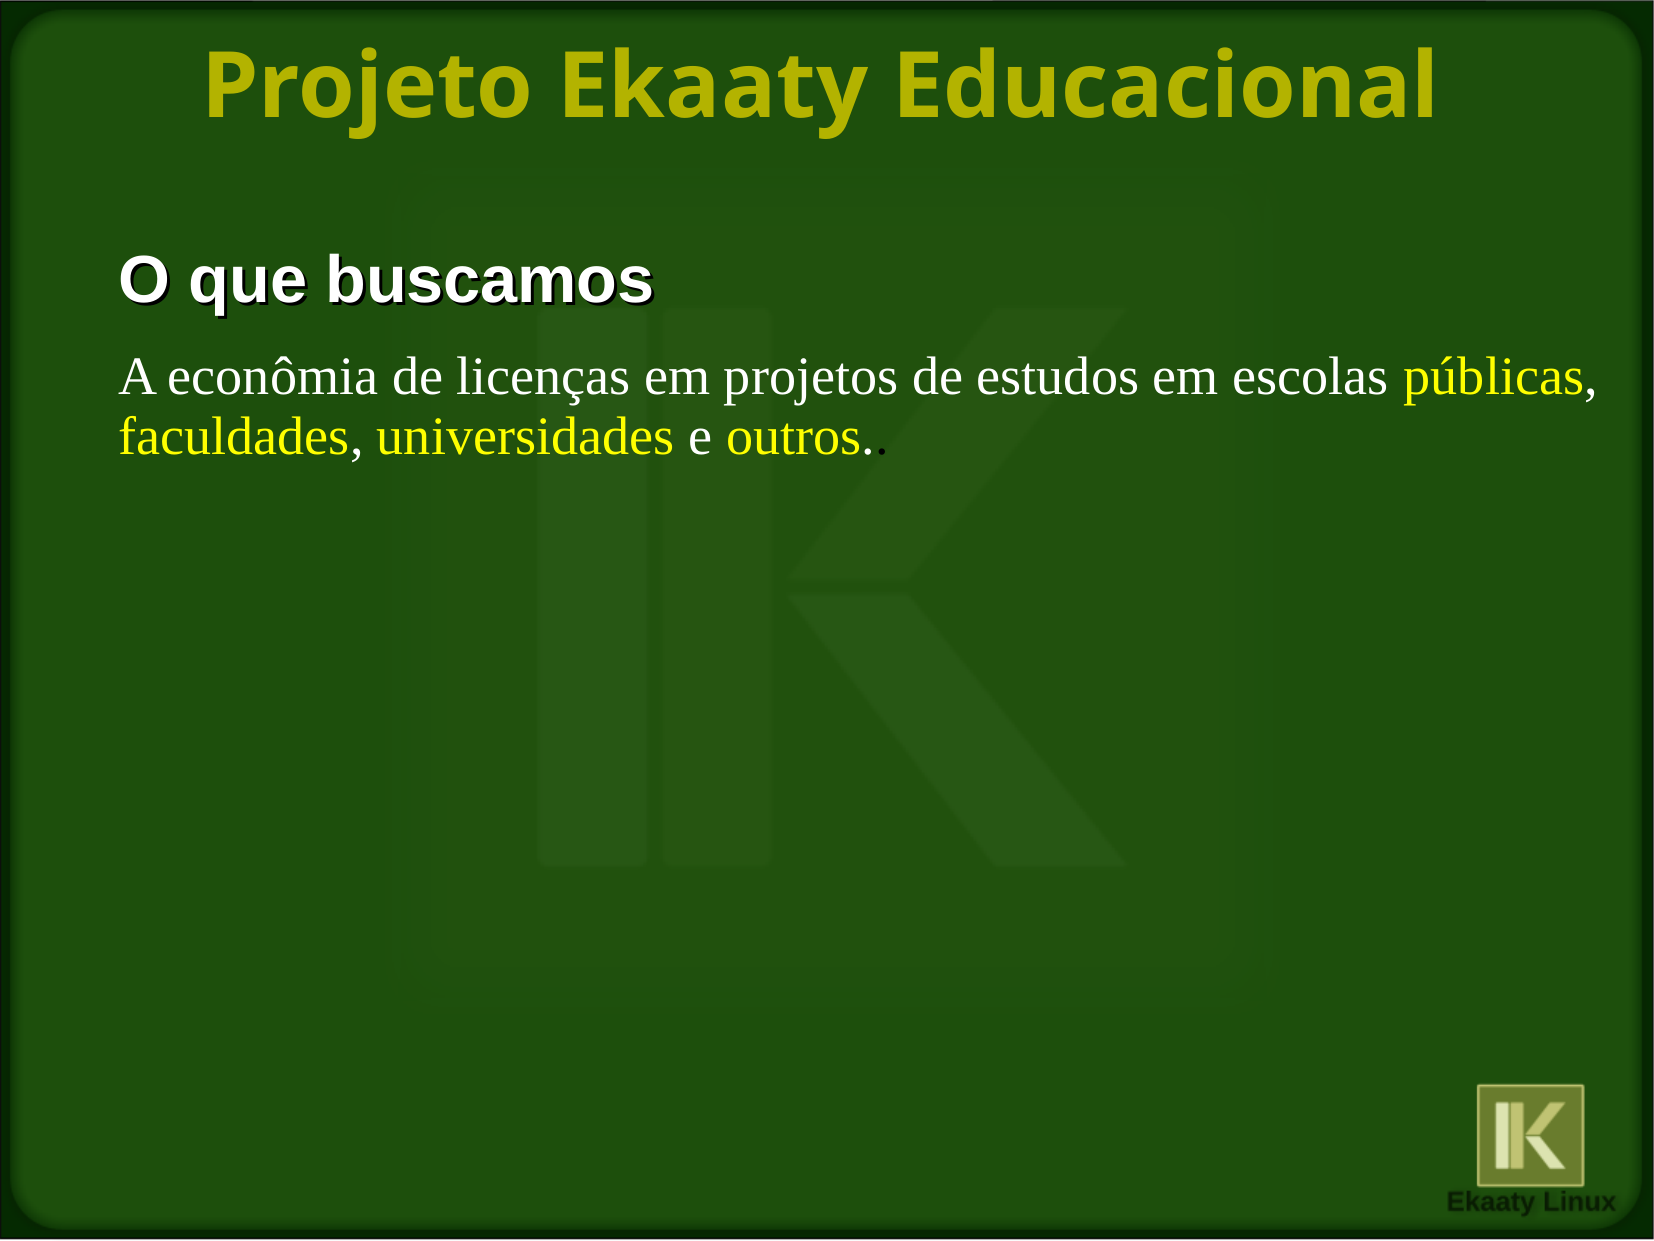

Projeto Ekaaty Educacional
# O que buscamos
A econômia de licenças em projetos de estudos em escolas públicas, faculdades, universidades e outros..